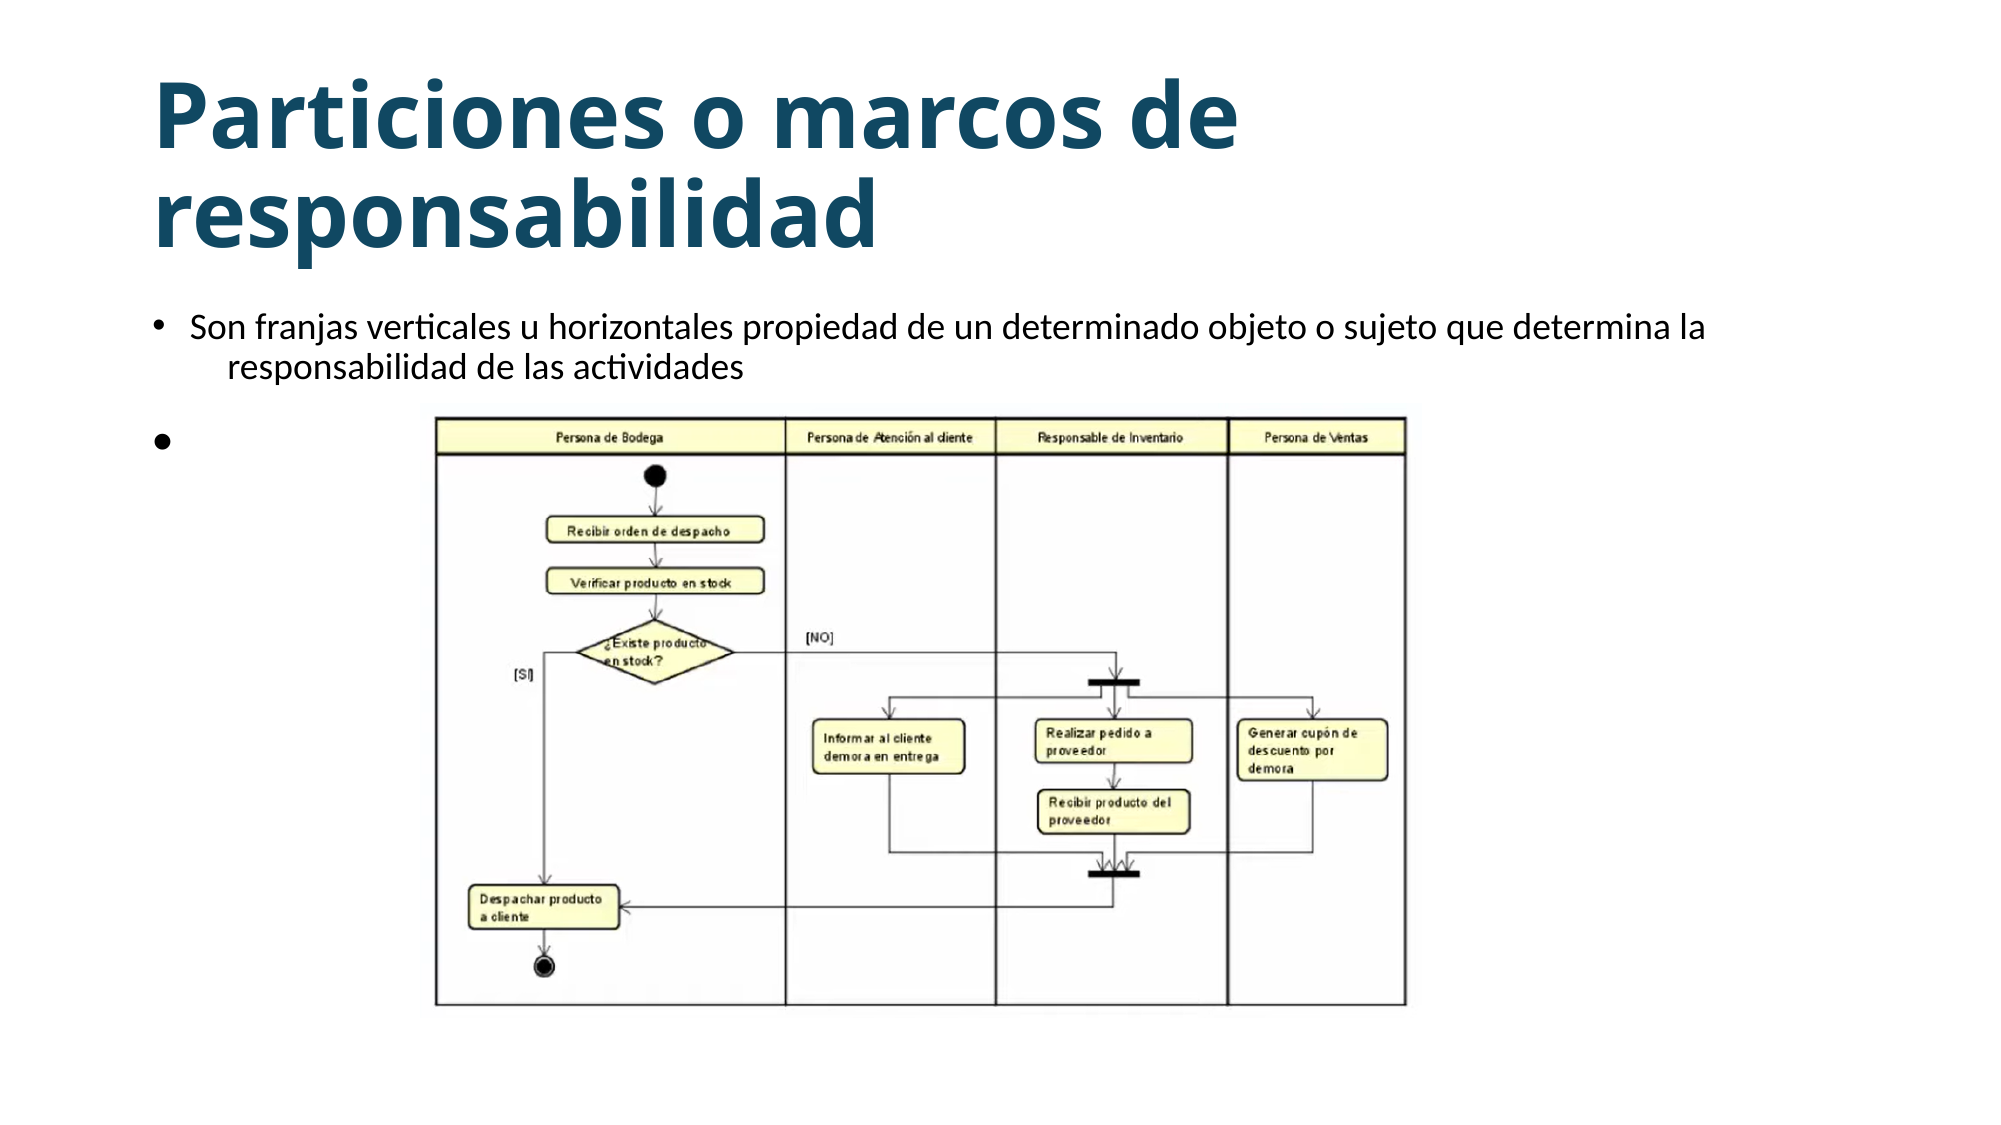

# Particiones o marcos de responsabilidad
Son franjas verticales u horizontales propiedad de un determinado objeto o sujeto que determina la responsabilidad de las actividades